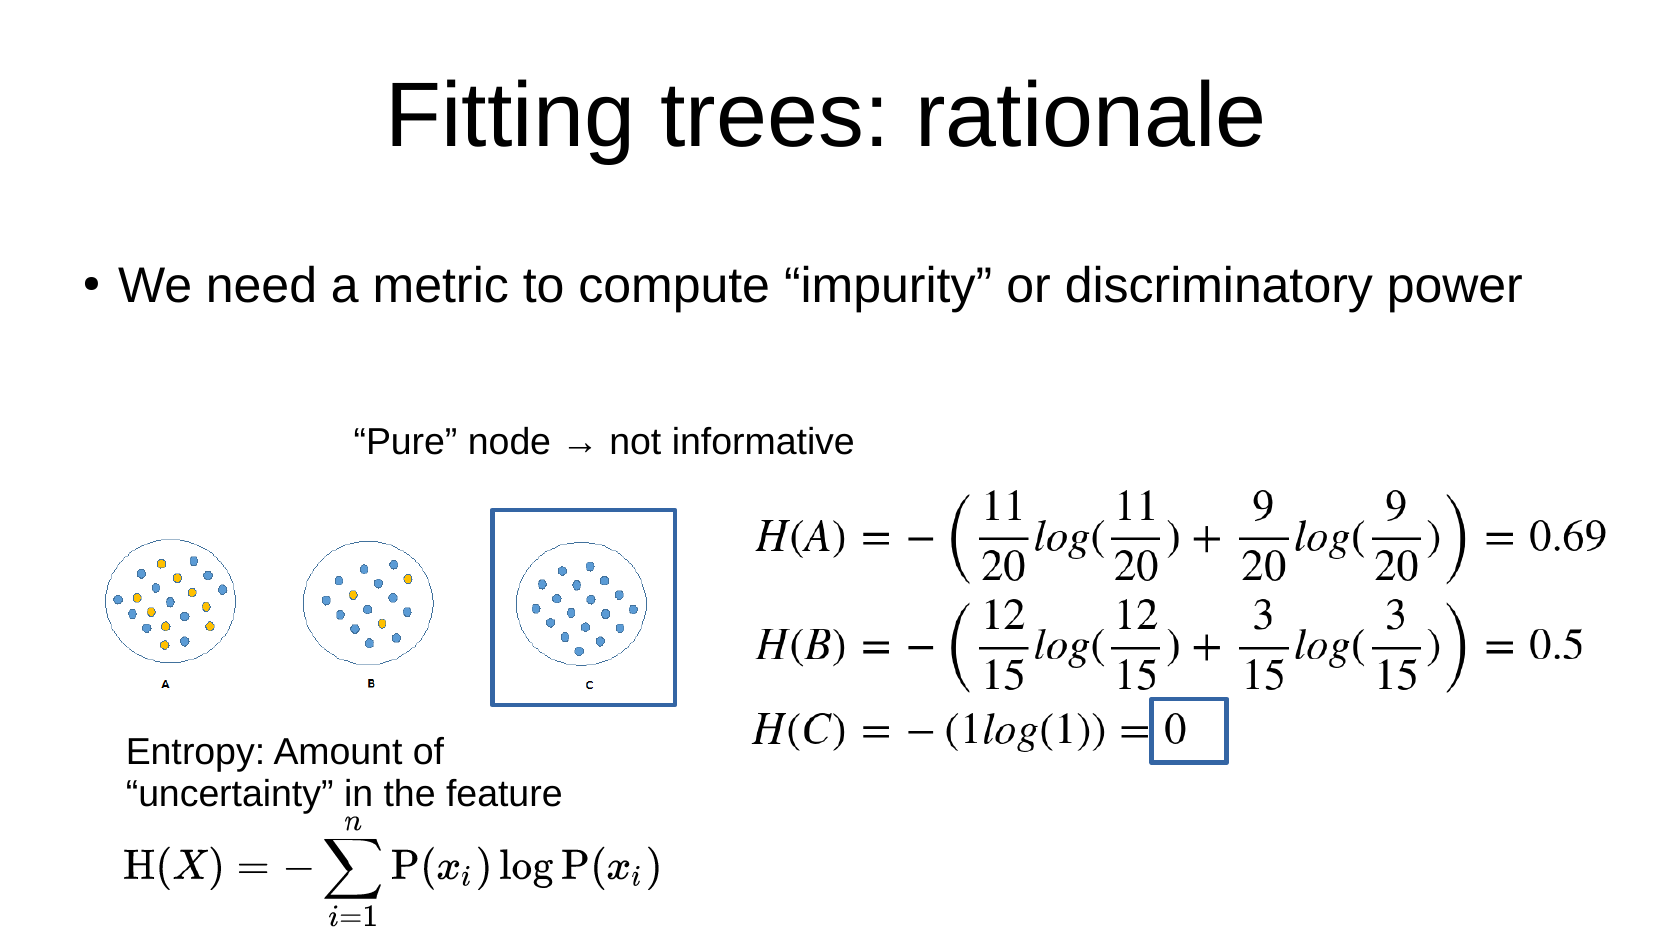

# Fitting trees: rationale
We need a metric to compute “impurity” or discriminatory power
“Pure” node → not informative
Entropy: Amount of “uncertainty” in the feature